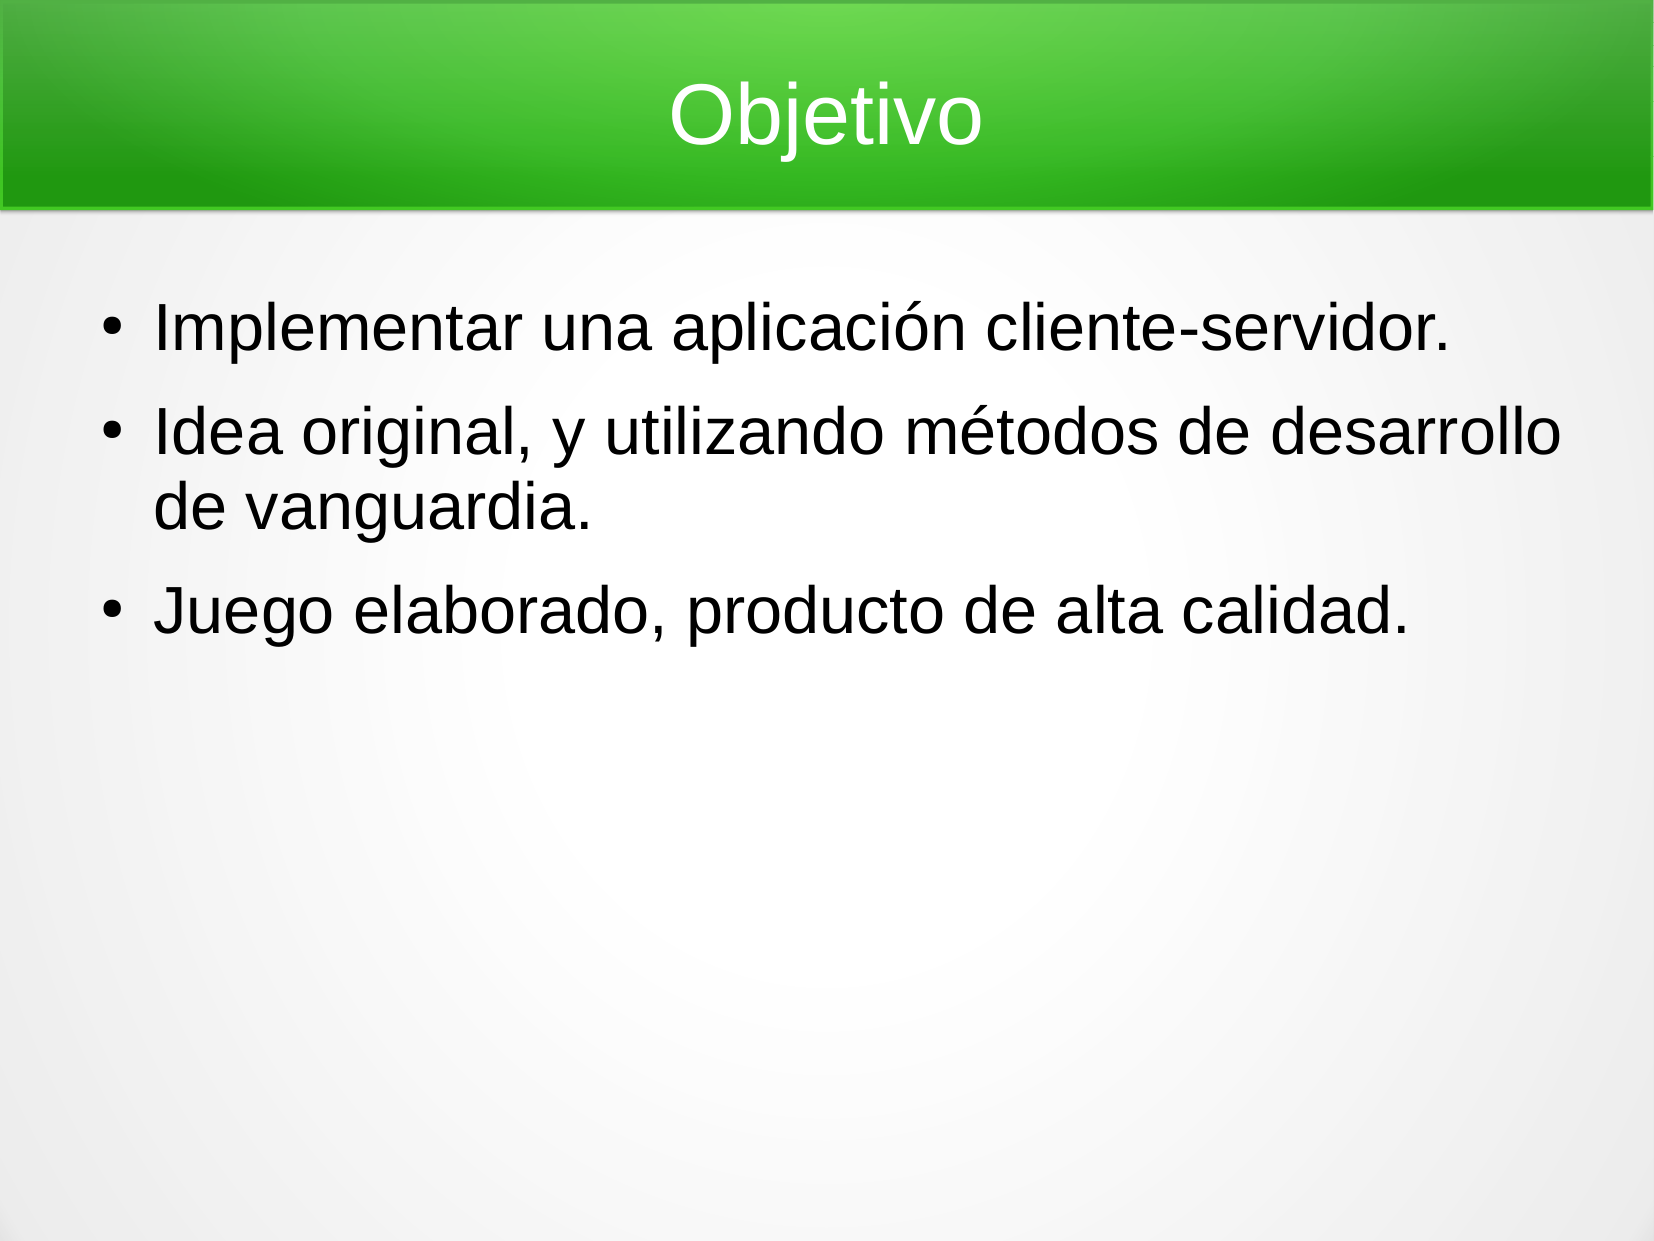

# Objetivo
Implementar una aplicación cliente-servidor.
Idea original, y utilizando métodos de desarrollo de vanguardia.
Juego elaborado, producto de alta calidad.